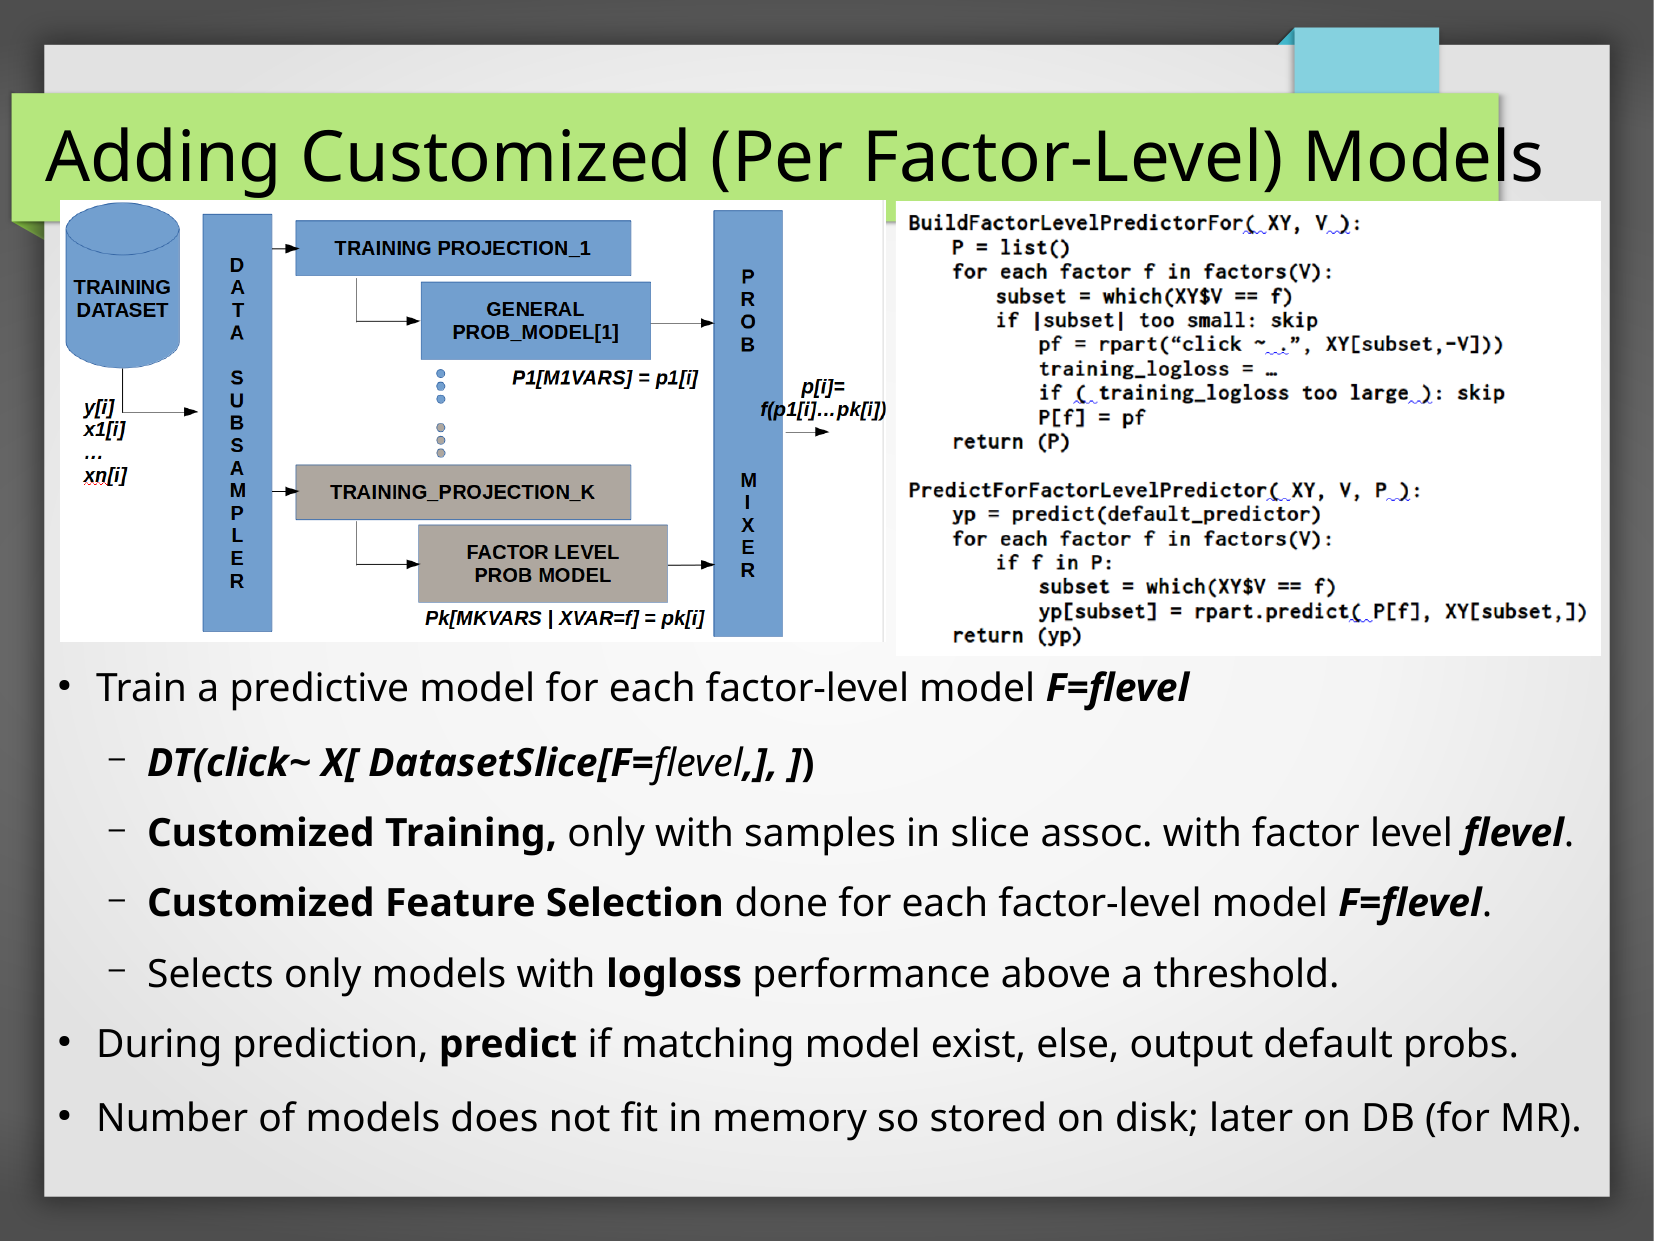

# Adding Customized (Per Factor-Level) Models
Train a predictive model for each factor-level model F=flevel
DT(click~ X[ DatasetSlice[F=flevel,], ])
Customized Training, only with samples in slice assoc. with factor level flevel.
Customized Feature Selection done for each factor-level model F=flevel.
Selects only models with logloss performance above a threshold.
During prediction, predict if matching model exist, else, output default probs.
Number of models does not fit in memory so stored on disk; later on DB (for MR).